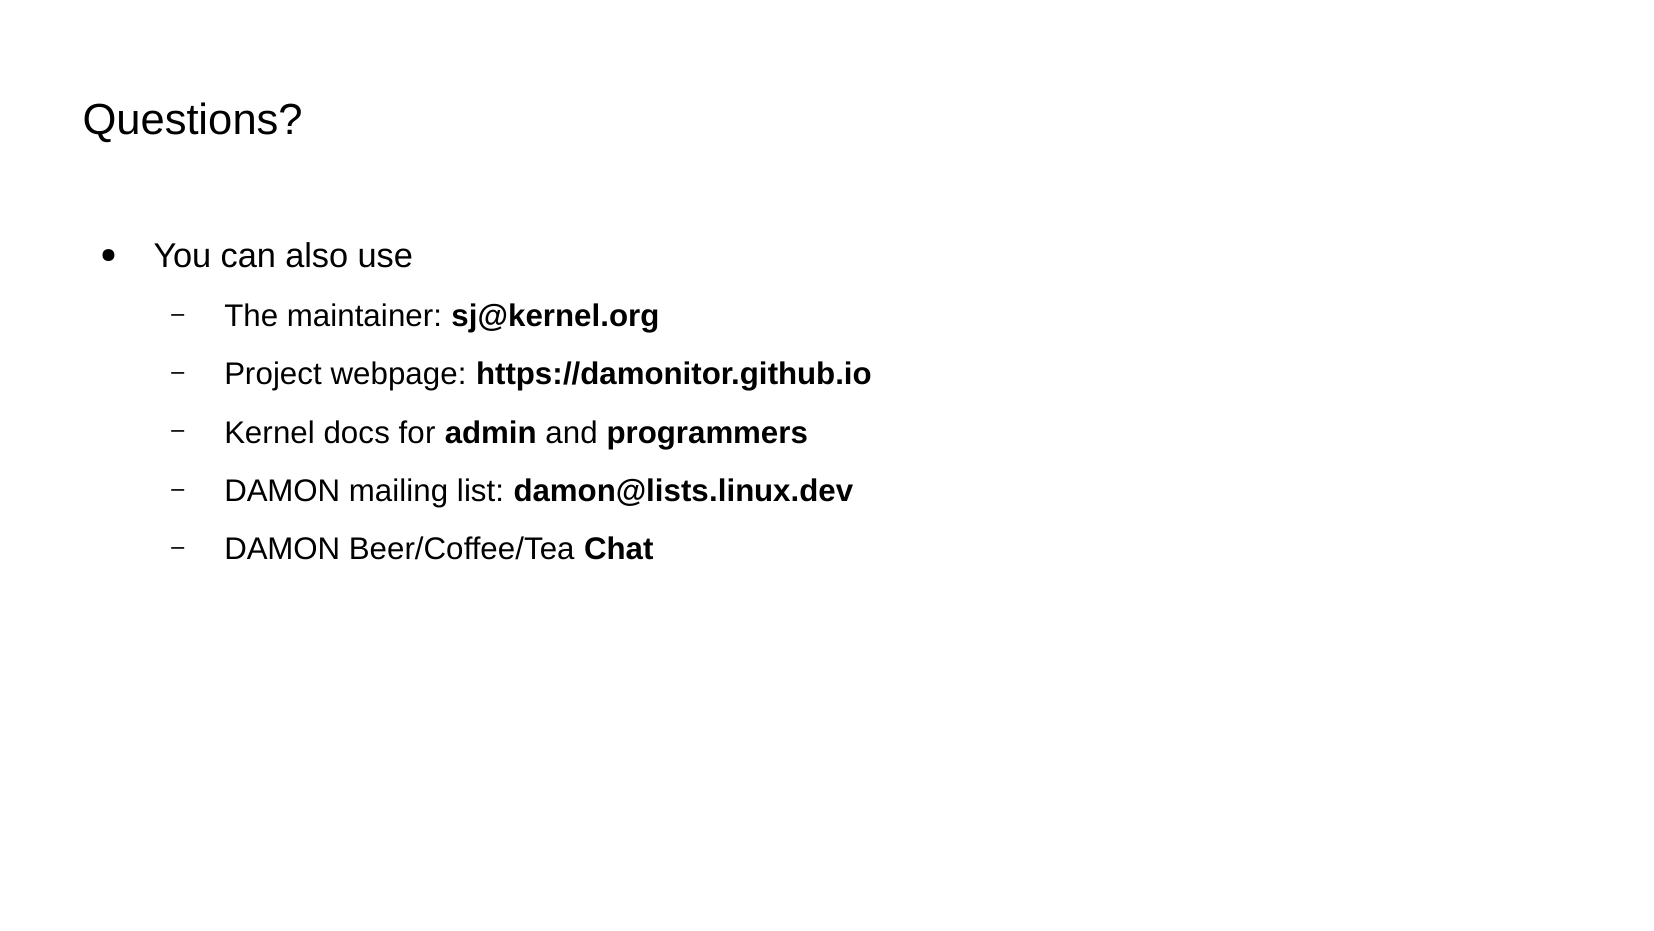

# Questions?
You can also use
The maintainer: sj@kernel.org
Project webpage: https://damonitor.github.io
Kernel docs for admin and programmers
DAMON mailing list: damon@lists.linux.dev
DAMON Beer/Coffee/Tea Chat